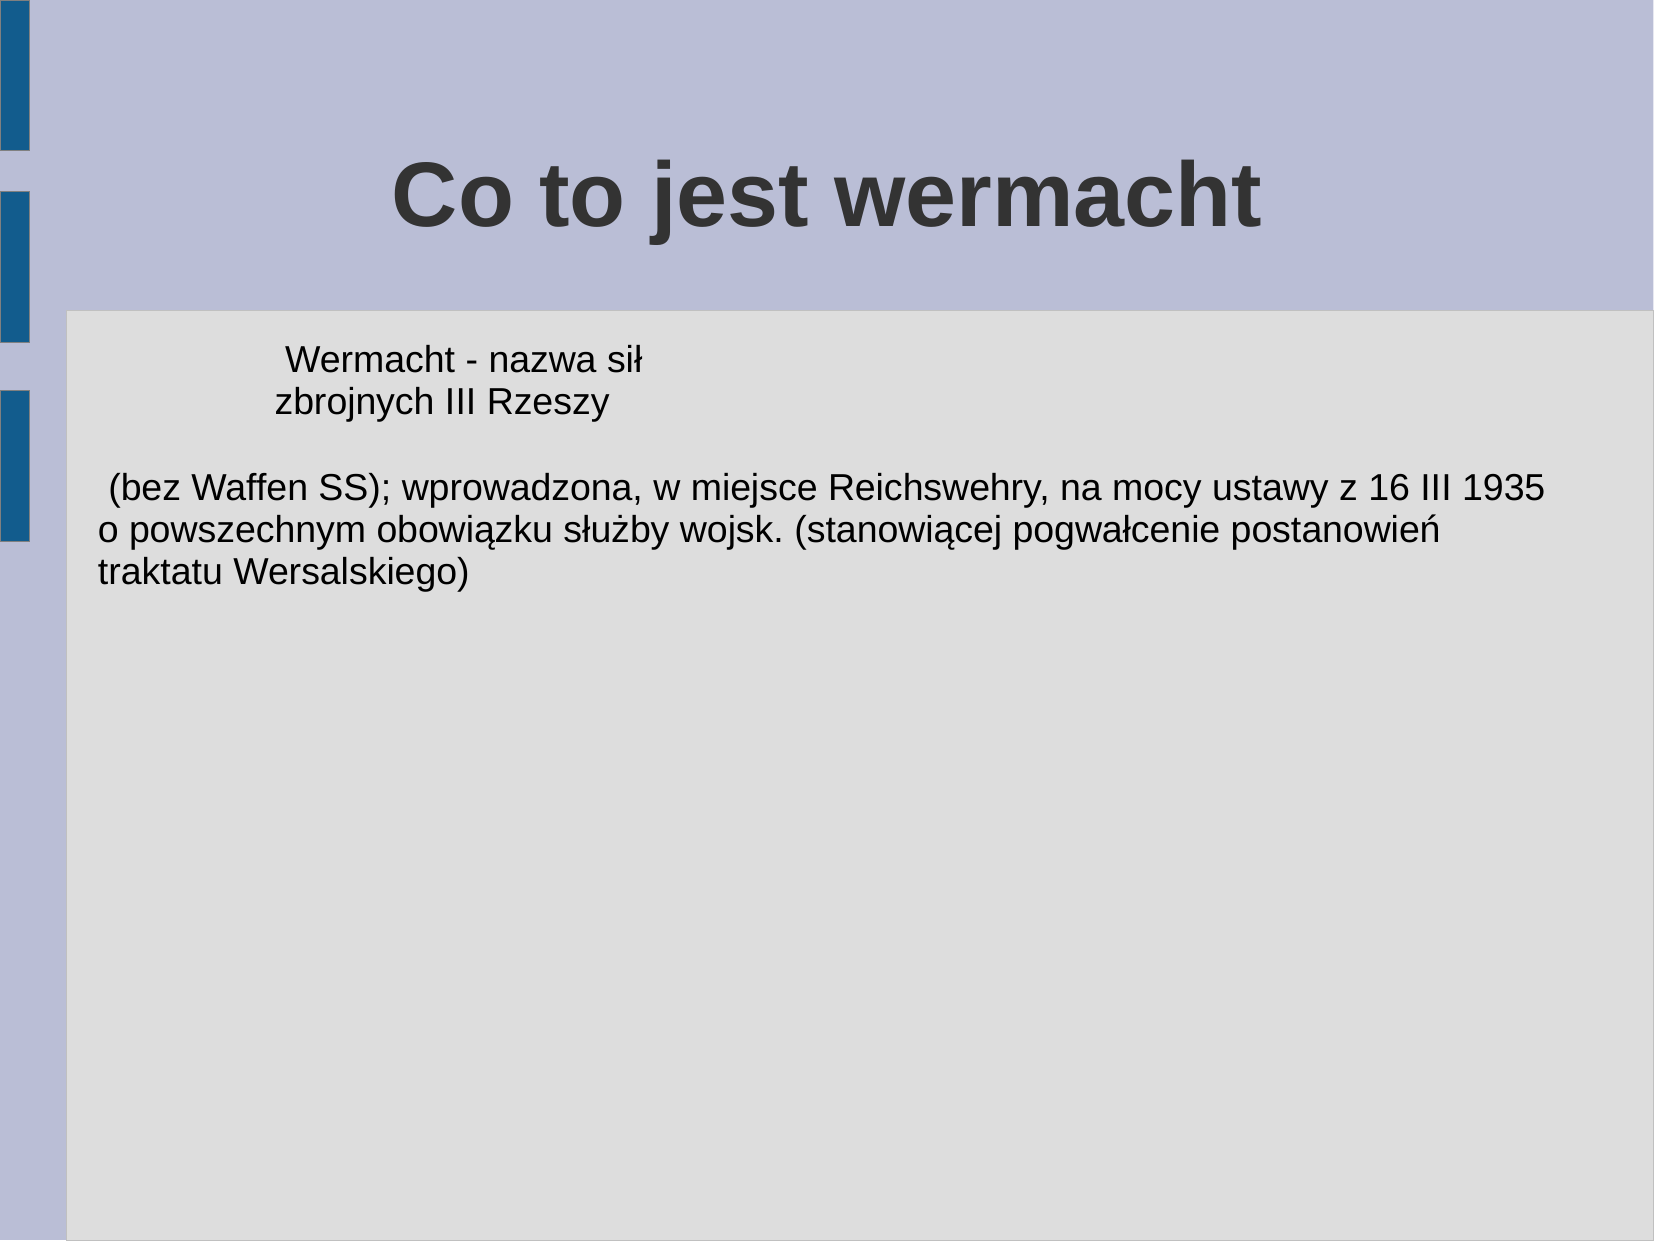

# Co to jest wermacht
 Wermacht - nazwa sił zbrojnych III Rzeszy
 (bez Waffen SS); wprowadzona, w miejsce Reichswehry, na mocy ustawy z 16 III 1935 o powszechnym obowiązku służby wojsk. (stanowiącej pogwałcenie postanowień traktatu Wersalskiego)